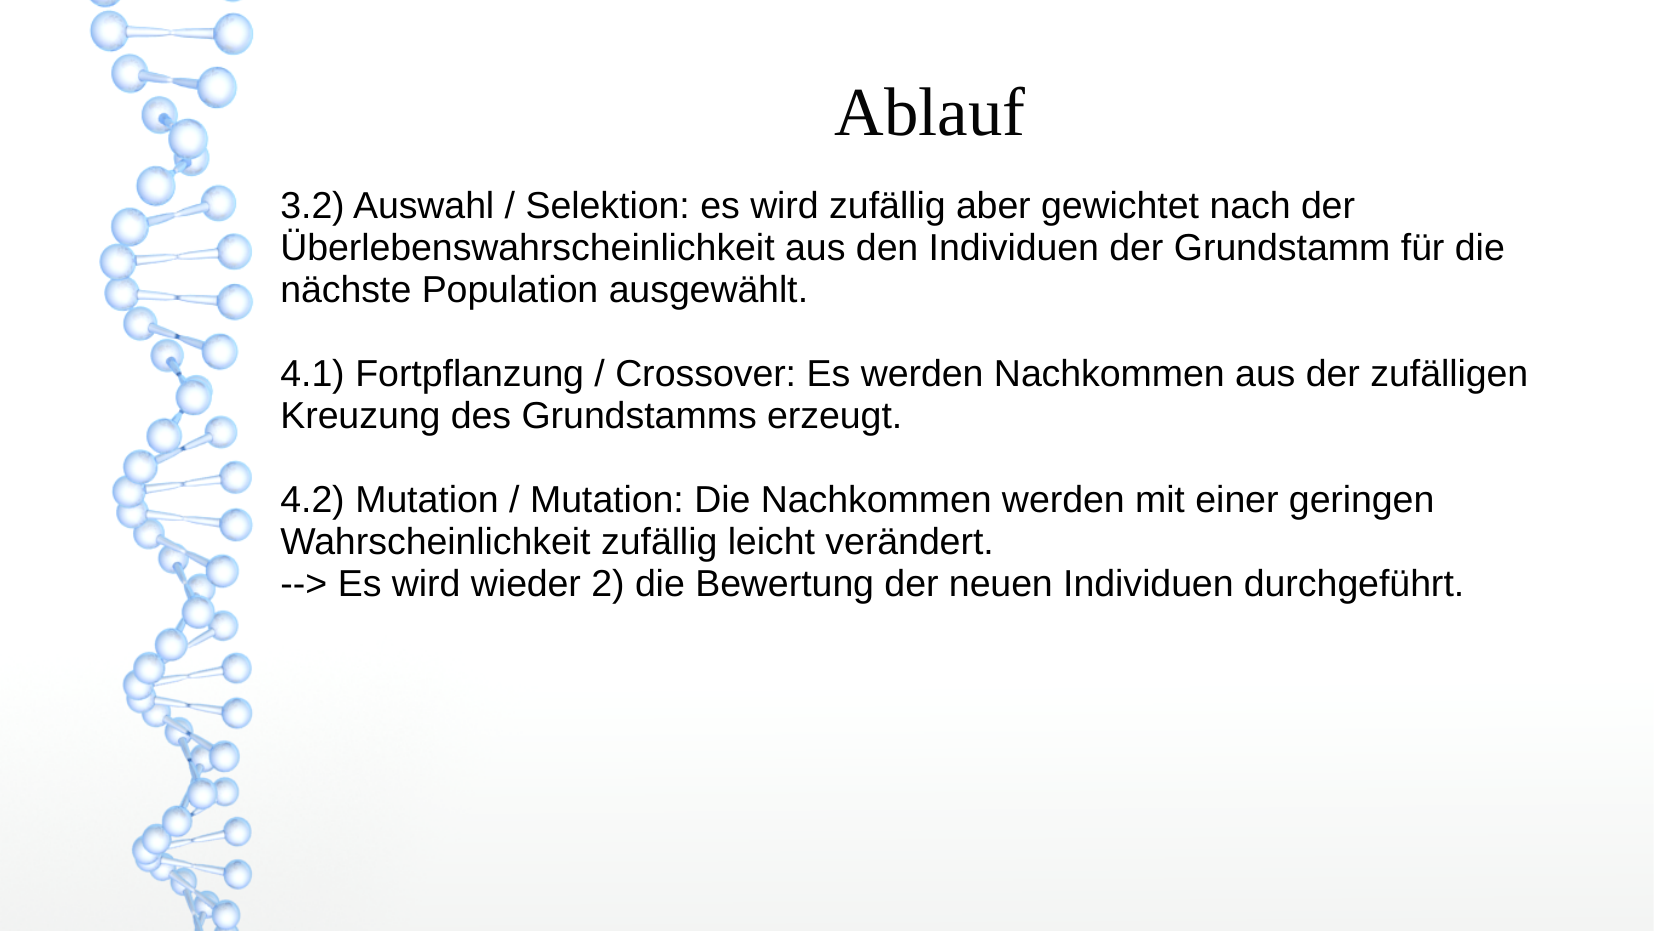

# Ablauf
3.2) Auswahl / Selektion: es wird zufällig aber gewichtet nach der Überlebenswahrscheinlichkeit aus den Individuen der Grundstamm für die nächste Population ausgewählt.
4.1) Fortpflanzung / Crossover: Es werden Nachkommen aus der zufälligen Kreuzung des Grundstamms erzeugt.
4.2) Mutation / Mutation: Die Nachkommen werden mit einer geringen Wahrscheinlichkeit zufällig leicht verändert.
--> Es wird wieder 2) die Bewertung der neuen Individuen durchgeführt.